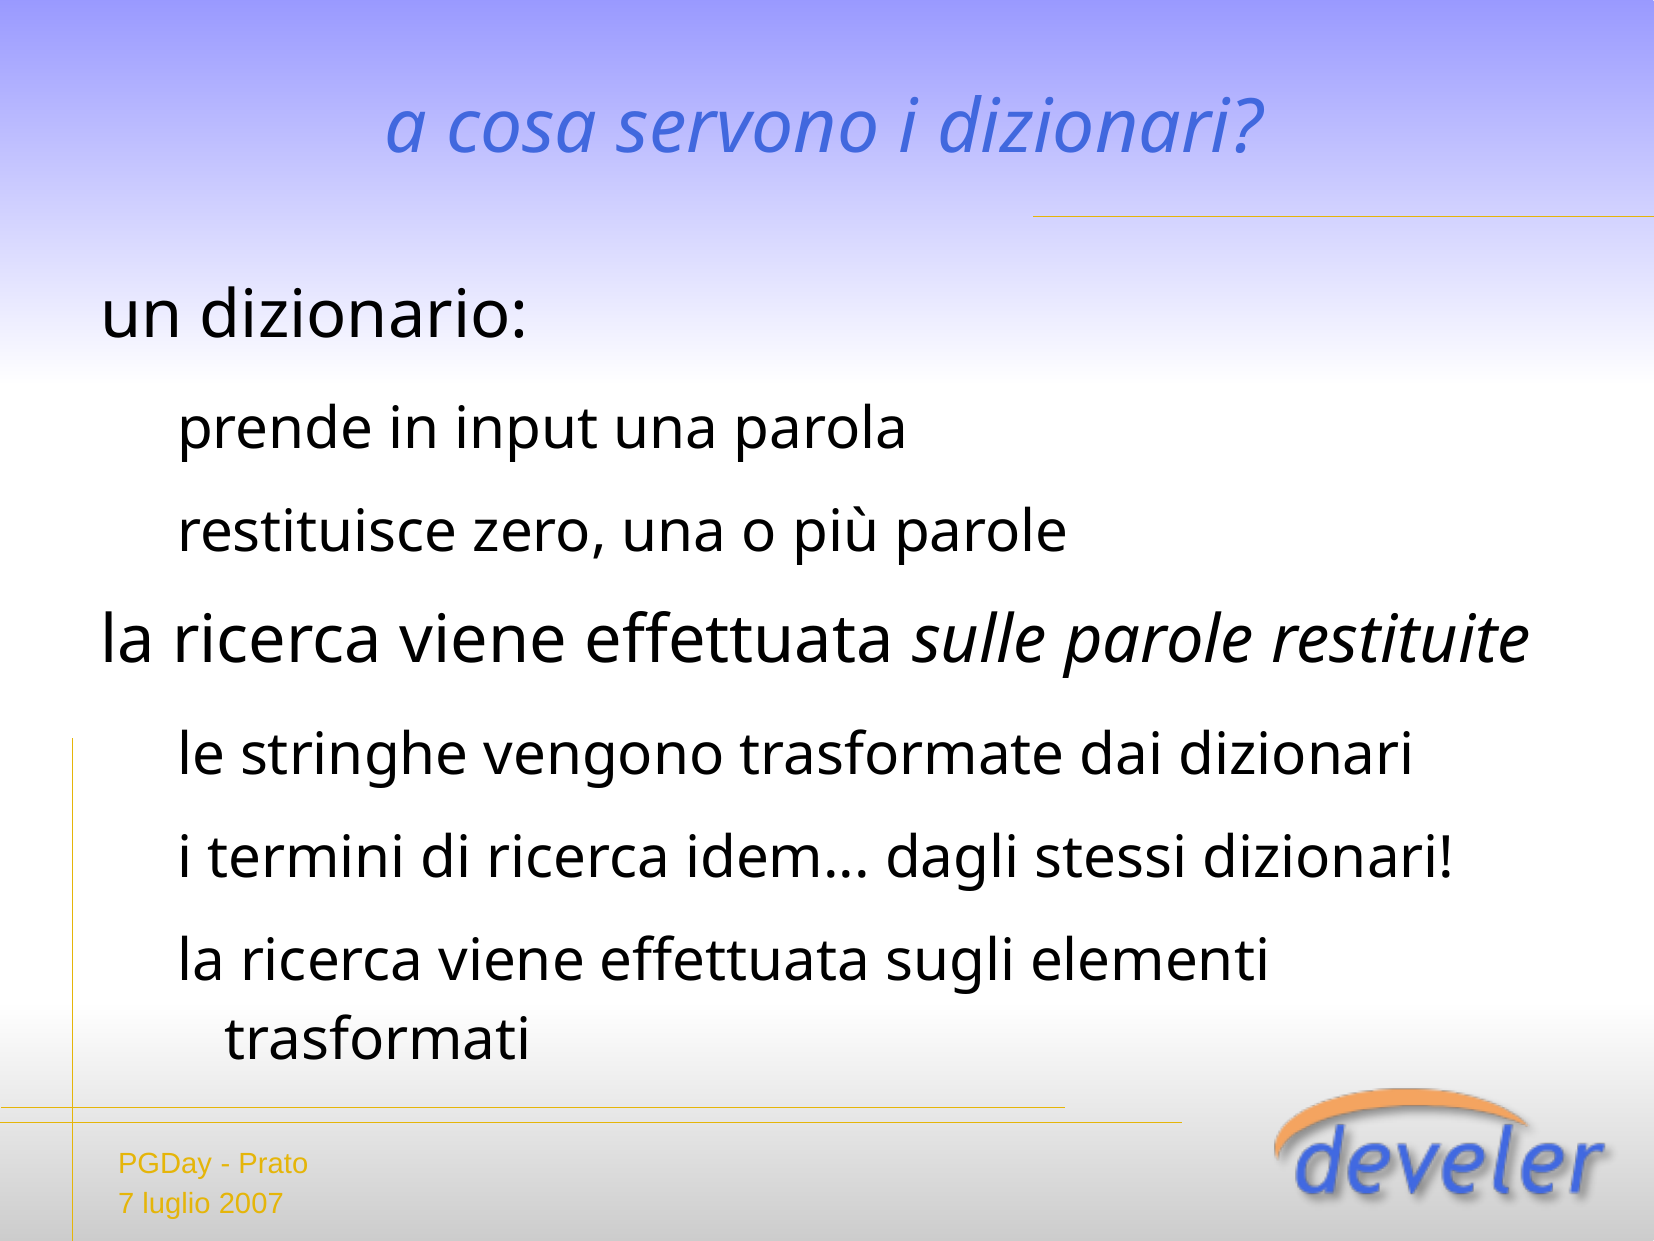

# a cosa servono i dizionari?
un dizionario:
prende in input una parola
restituisce zero, una o più parole
la ricerca viene effettuata sulle parole restituite
le stringhe vengono trasformate dai dizionari
i termini di ricerca idem... dagli stessi dizionari!
la ricerca viene effettuata sugli elementi trasformati
PGDay - Prato
7 luglio 2007